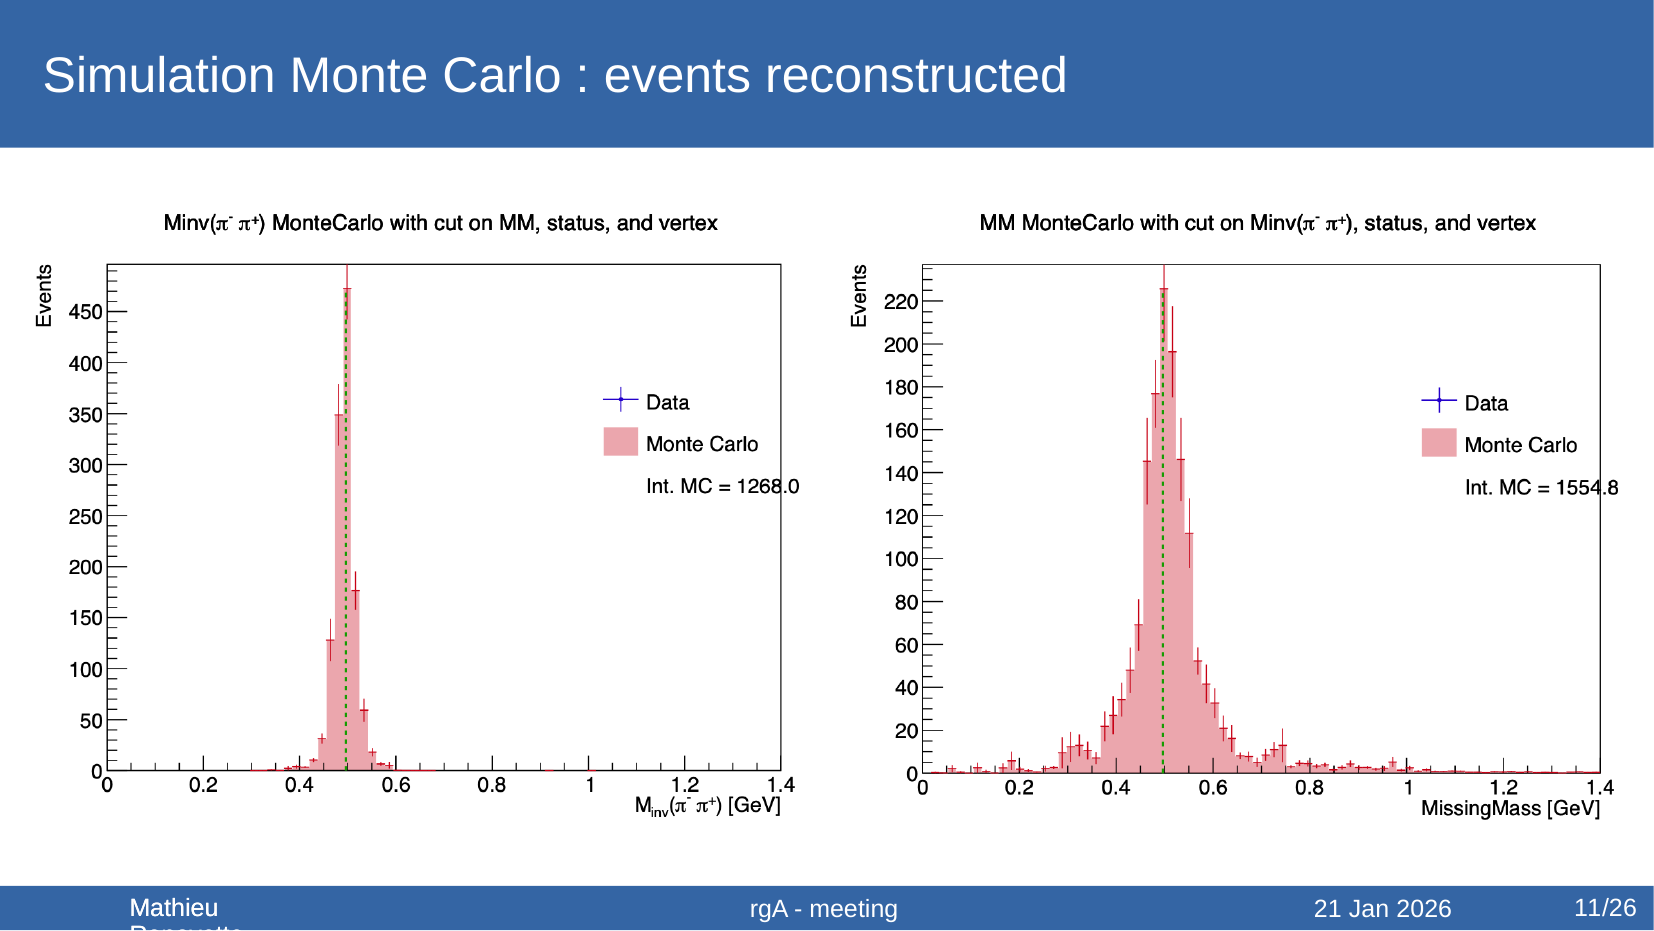

Simulation Monte Carlo : events reconstructed
Mathieu Ronayette
11/26
Mathieu Ronayette
rgA - meeting
21 Jan 2026